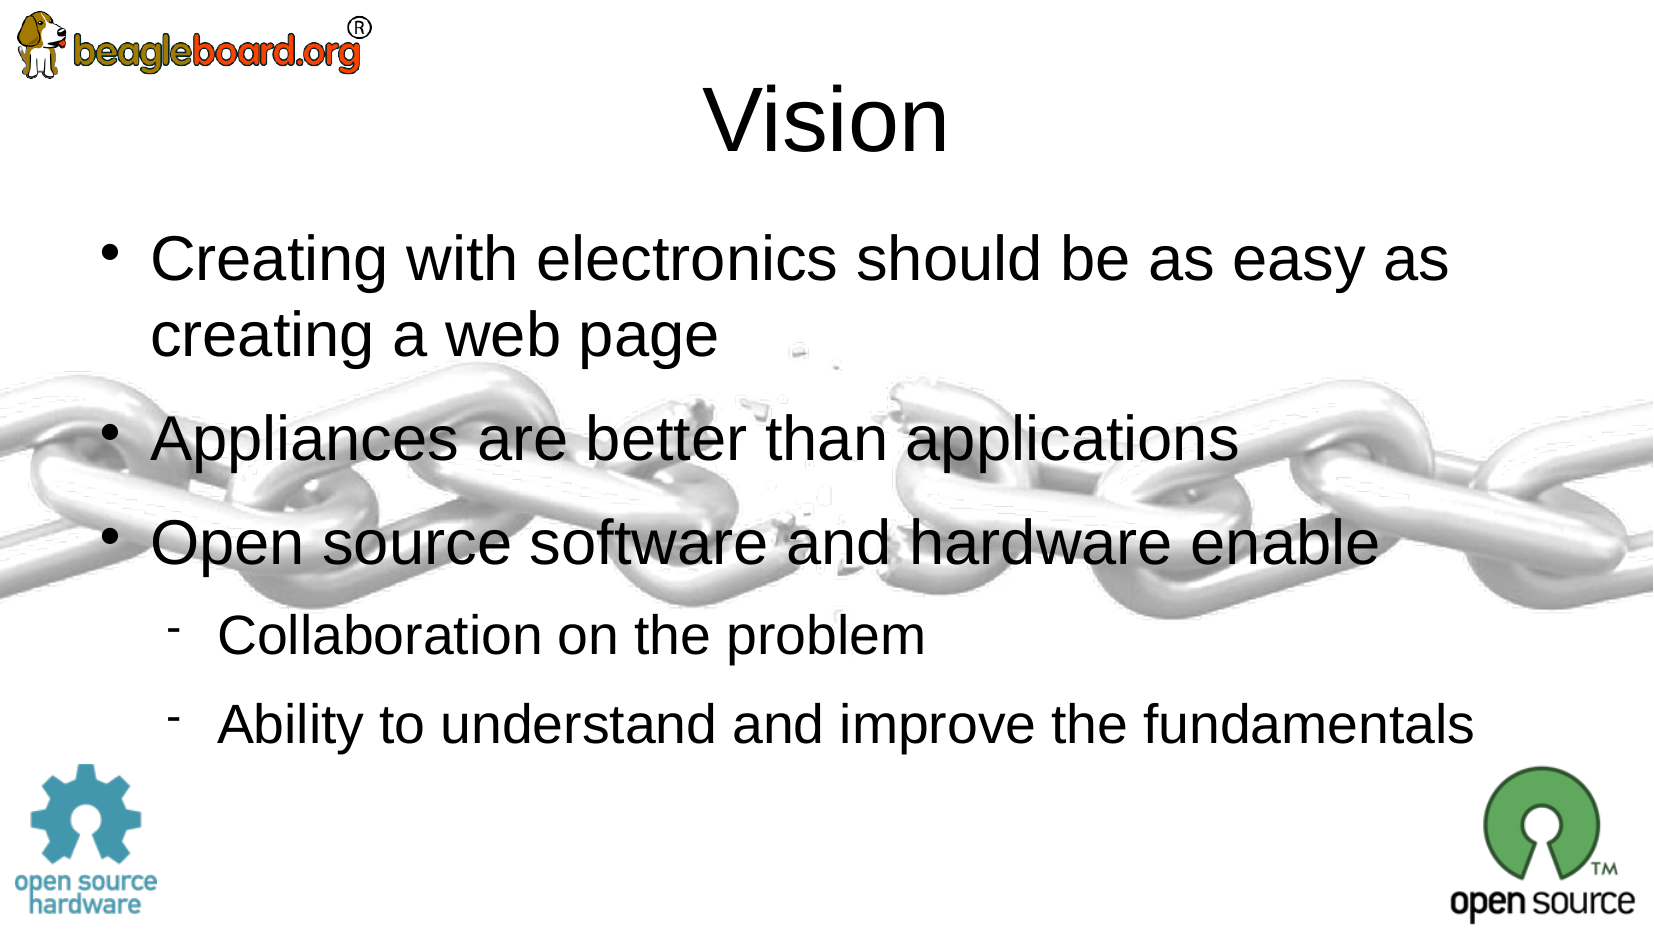

Vision
Creating with electronics should be as easy as creating a web page
Appliances are better than applications
Open source software and hardware enable
Collaboration on the problem
Ability to understand and improve the fundamentals